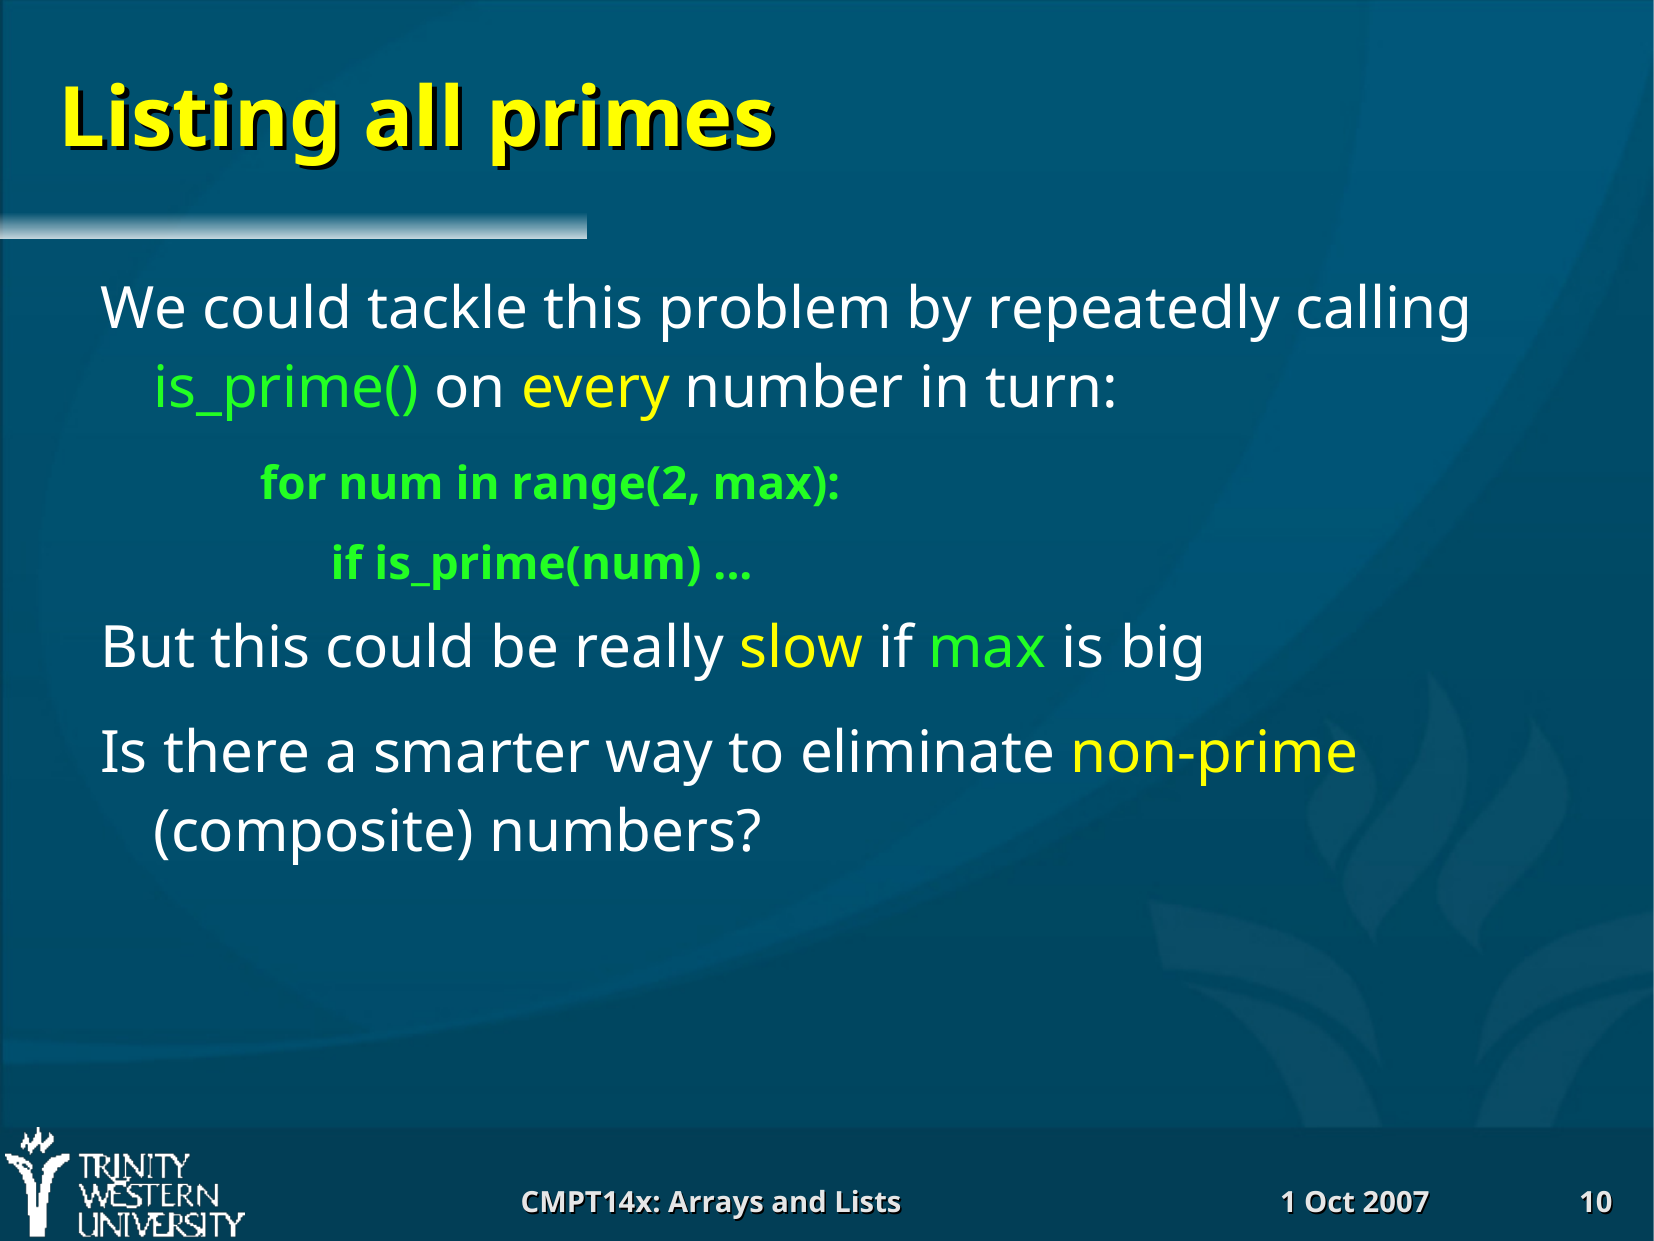

# Listing all primes
We could tackle this problem by repeatedly calling is_prime() on every number in turn:
for num in range(2, max):
if is_prime(num) ...
But this could be really slow if max is big
Is there a smarter way to eliminate non-prime (composite) numbers?
CMPT14x: Arrays and Lists
1 Oct 2007
10